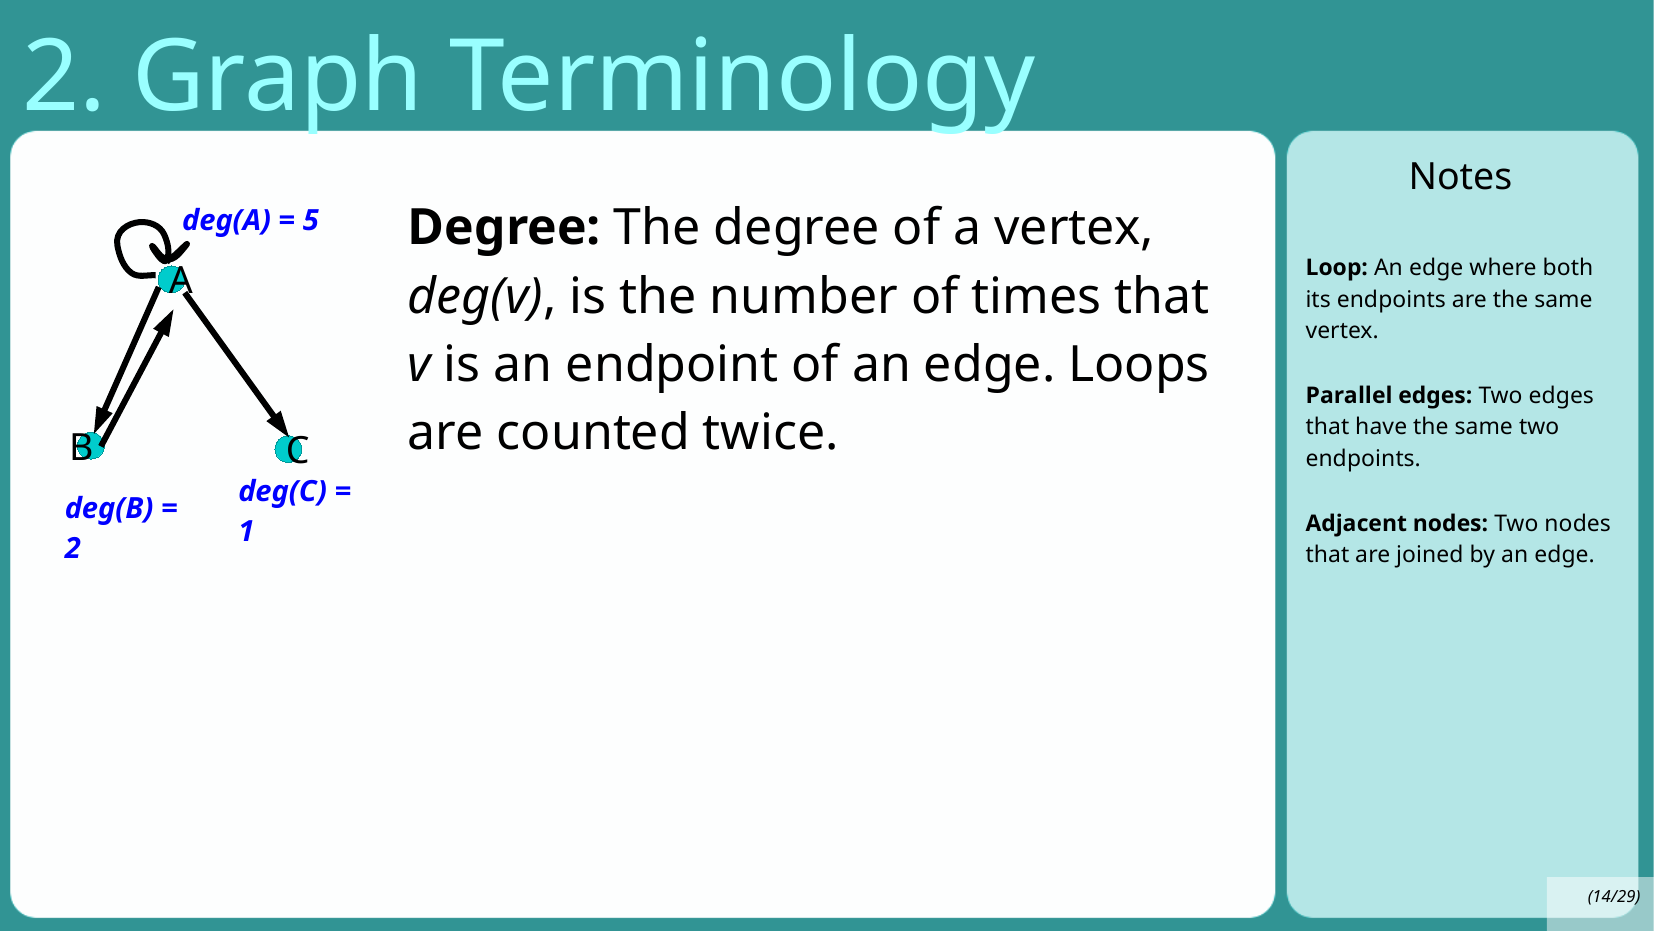

# 2. Graph Terminology
Notes
Loop: An edge where both its endpoints are the same vertex.
Parallel edges: Two edges that have the same two endpoints.
Adjacent nodes: Two nodes that are joined by an edge.
deg(A) = 5
Degree: The degree of a vertex, deg(v), is the number of times that v is an endpoint of an edge. Loops are counted twice.
A
B
C
deg(C) = 1
deg(B) = 2